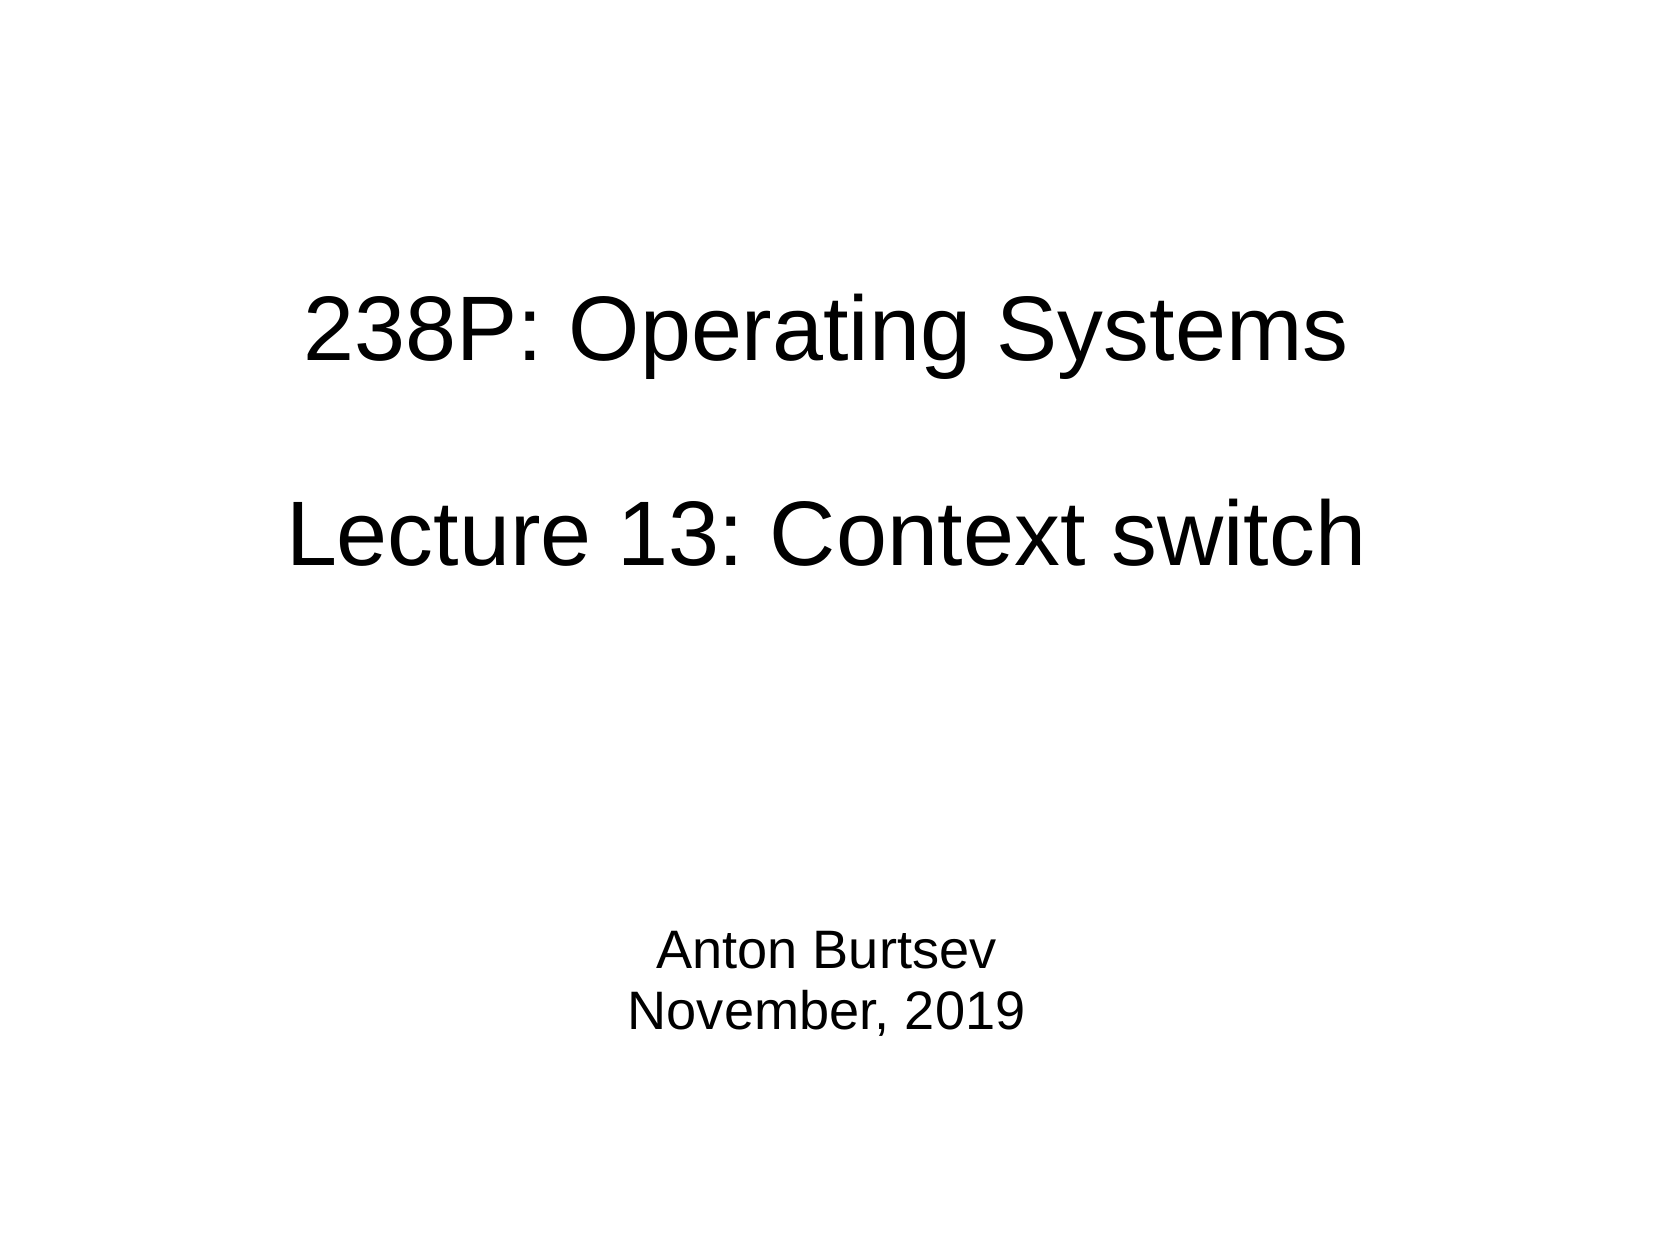

# 238P: Operating Systems Lecture 13: Context switch
Anton Burtsev
November, 2019